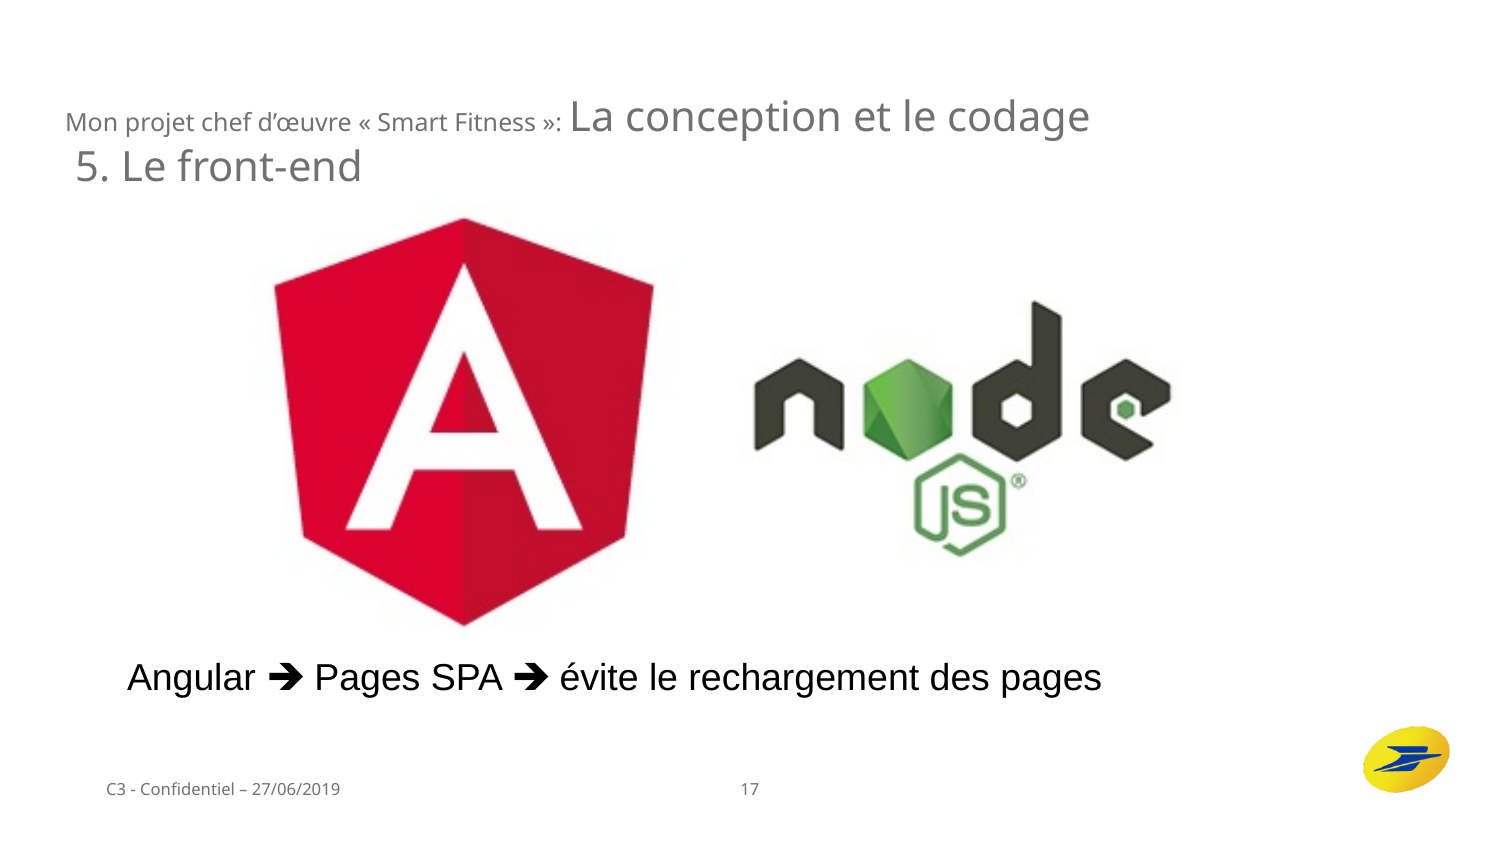

# Mon projet chef d’œuvre « Smart Fitness »: La conception et le codage 5. Le front-end
Angular  Pages SPA  évite le rechargement des pages